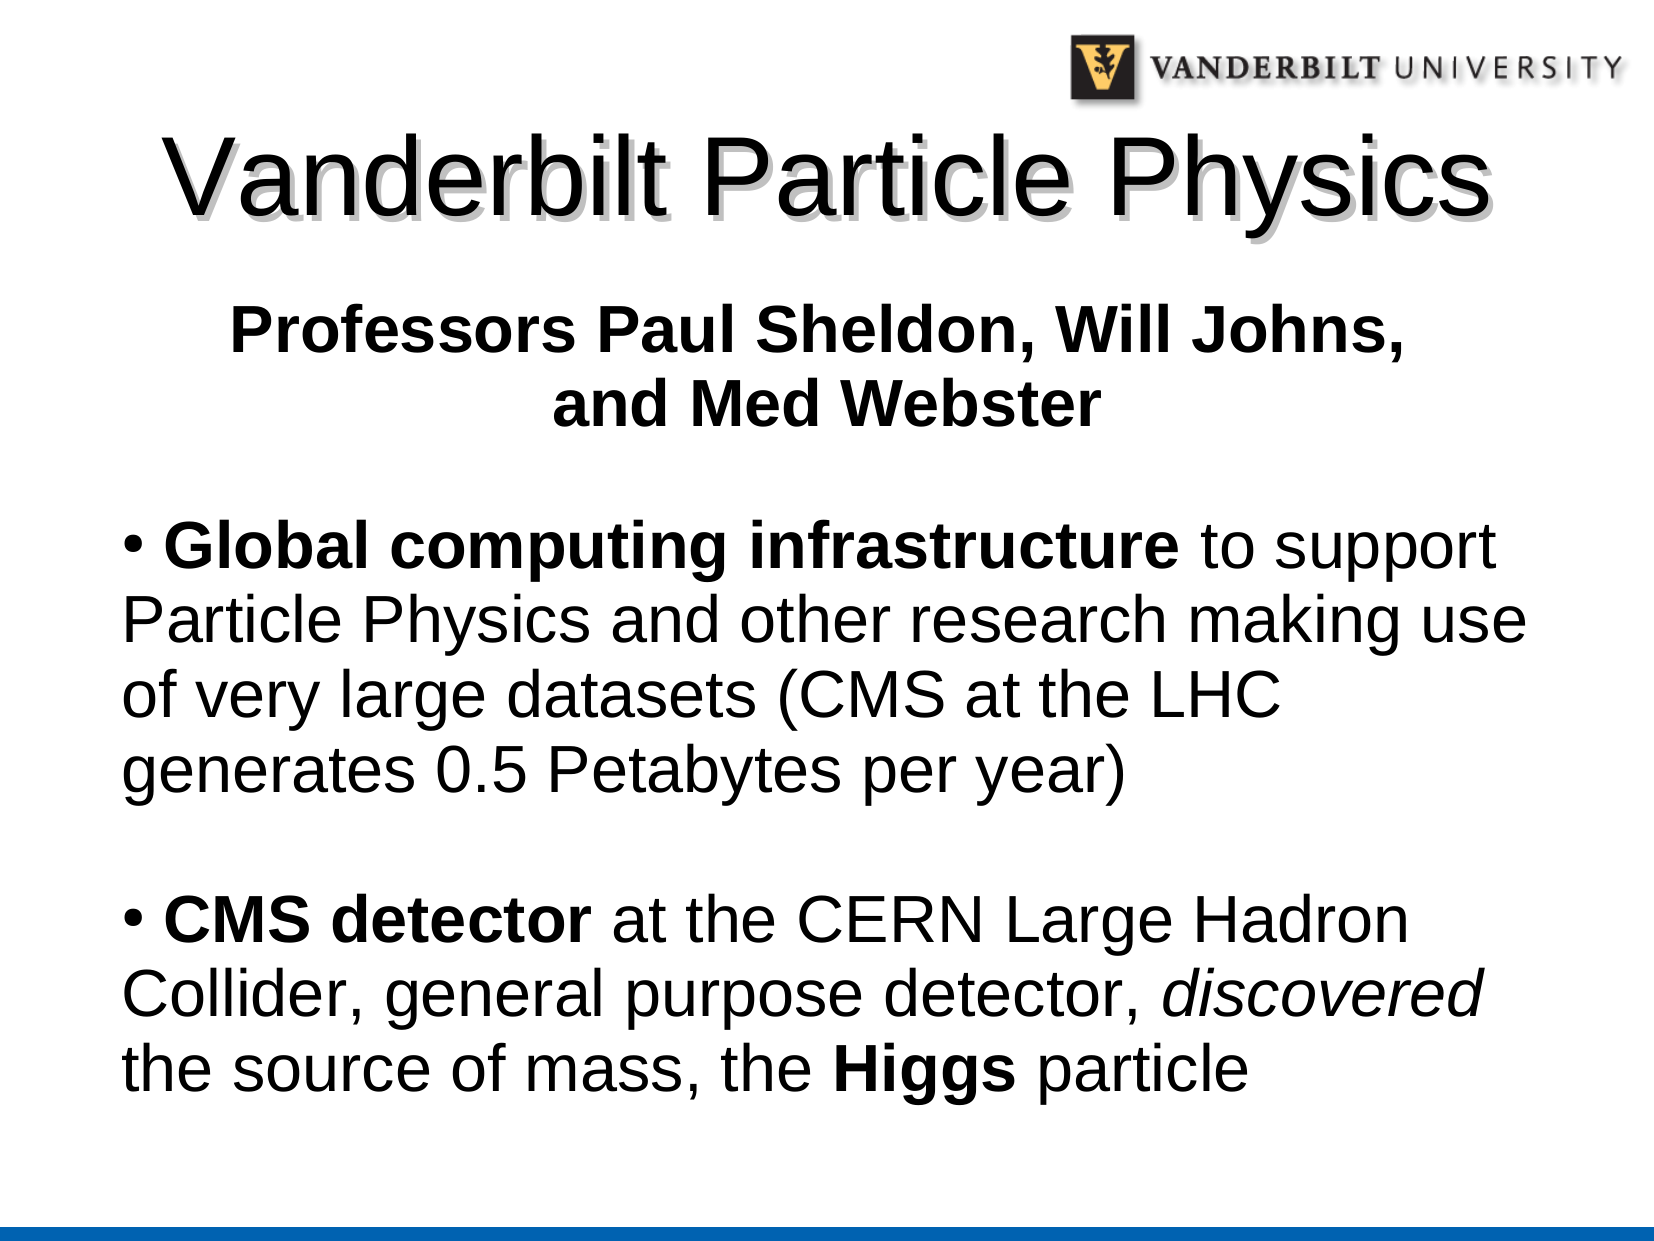

# Vanderbilt Particle Physics
Professors Paul Sheldon, Will Johns,
and Med Webster
 Global computing infrastructure to support Particle Physics and other research making use of very large datasets (CMS at the LHC generates 0.5 Petabytes per year)
 CMS detector at the CERN Large Hadron Collider, general purpose detector, discovered the source of mass, the Higgs particle